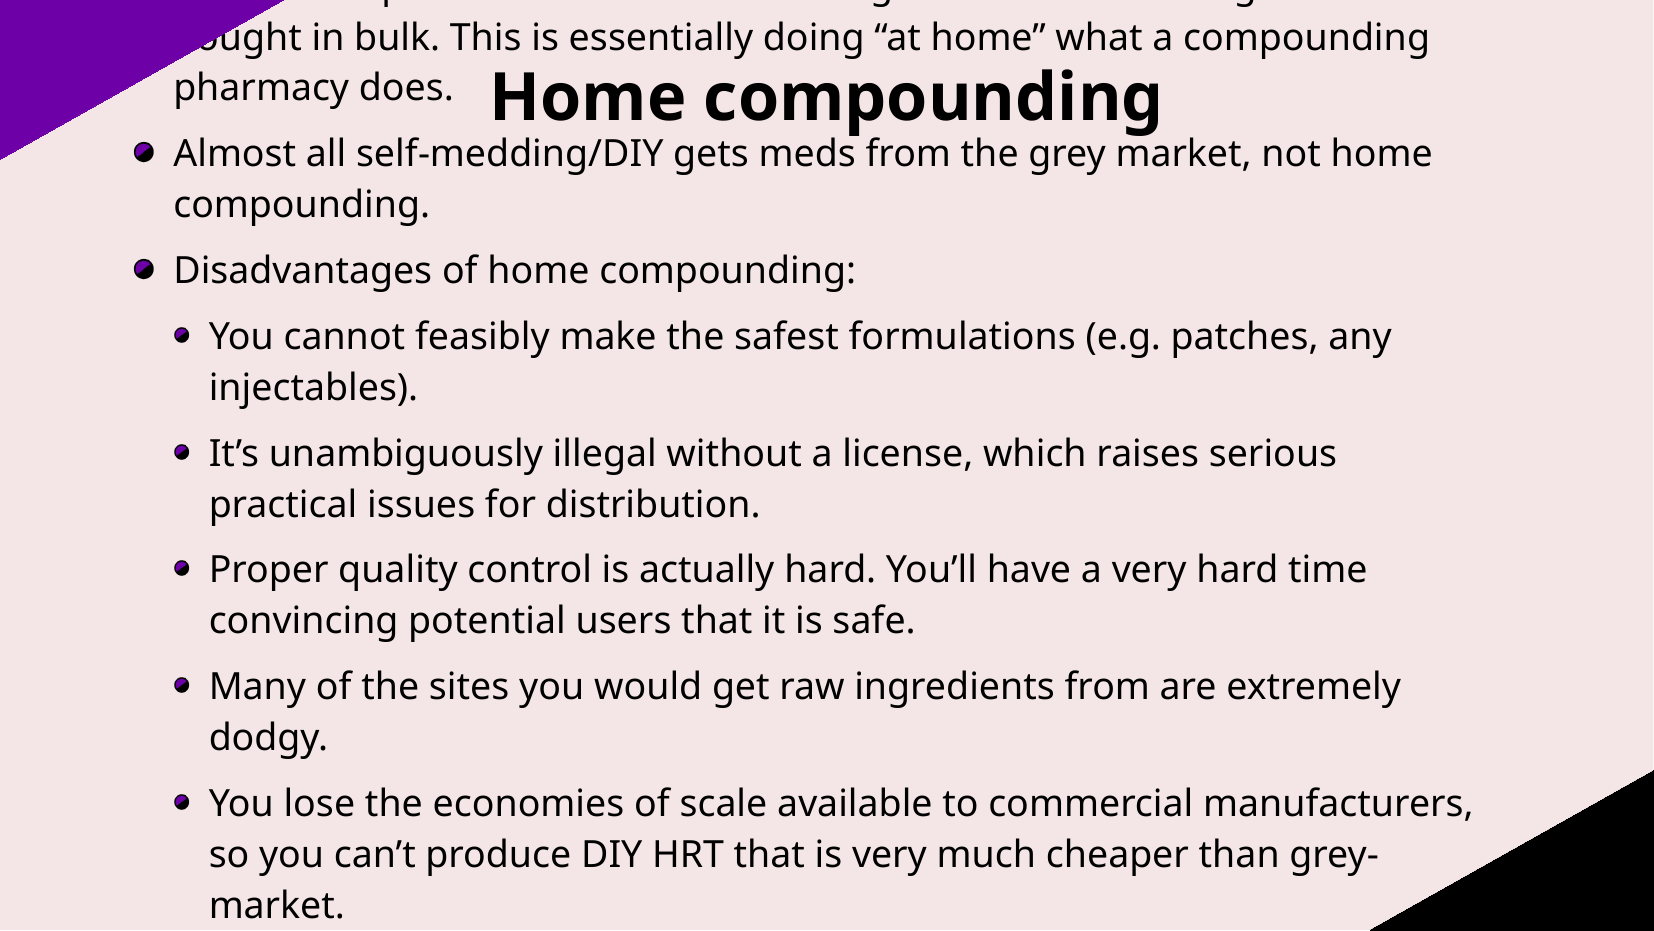

“Home-compounded” HT means HT drugs made from raw ingredients bought in bulk. This is essentially doing “at home” what a compounding pharmacy does.
Almost all self-medding/DIY gets meds from the grey market, not home compounding.
Disadvantages of home compounding:
You cannot feasibly make the safest formulations (e.g. patches, any injectables).
It’s unambiguously illegal without a license, which raises serious practical issues for distribution.
Proper quality control is actually hard. You’ll have a very hard time convincing potential users that it is safe.
Many of the sites you would get raw ingredients from are extremely dodgy.
You lose the economies of scale available to commercial manufacturers, so you can’t produce DIY HRT that is very much cheaper than grey-market.
If there were a clampdown on importing grey-market meds, there would also very likely be a clampdown on importing raw ingredients.
# Home compounding